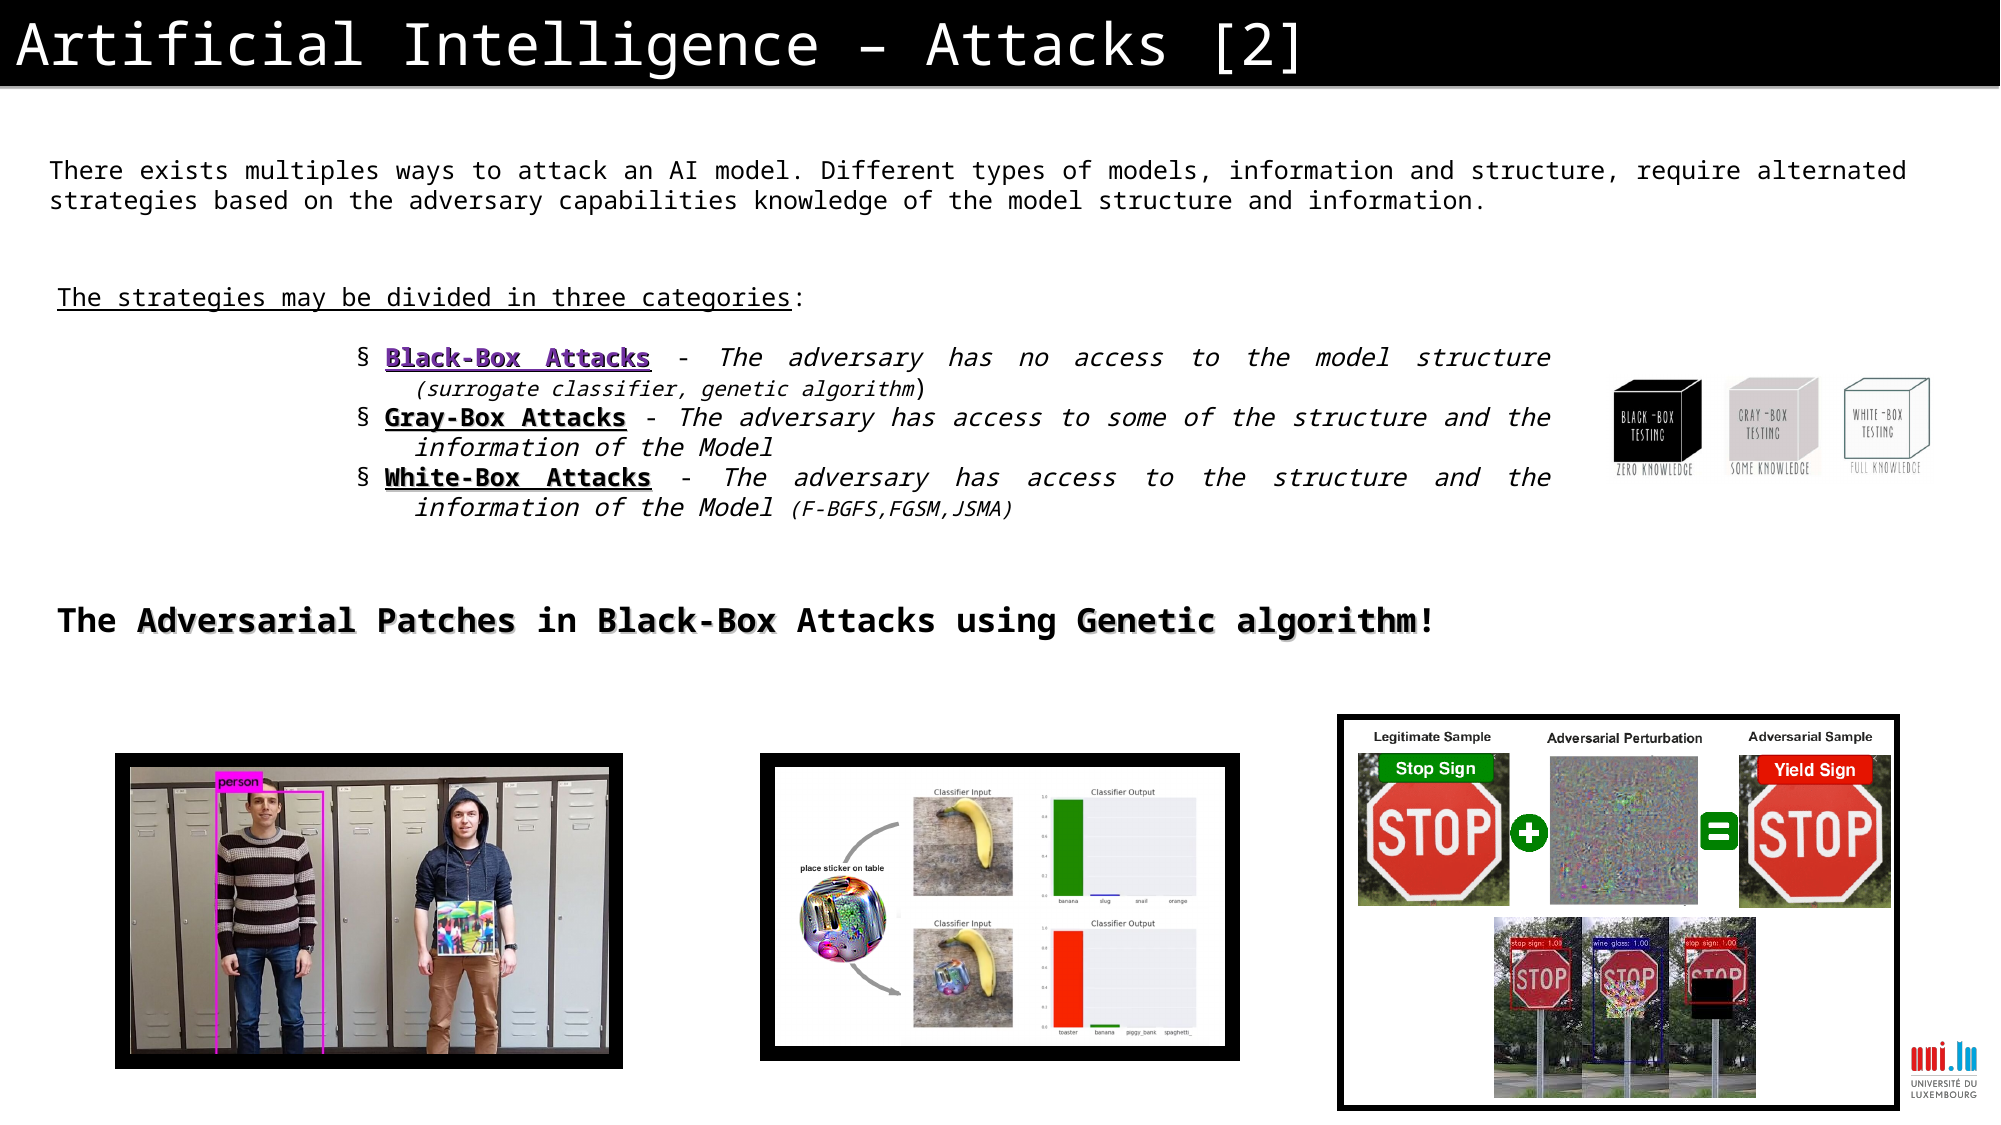

Artificial Intelligence – Attacks [2]
There exists multiples ways to attack an AI model. Different types of models, information and structure, require alternated strategies based on the adversary capabilities knowledge of the model structure and information.
The strategies may be divided in three categories:
Black-Box Attacks - The adversary has no access to the model structure (surrogate classifier, genetic algorithm)
Gray-Box Attacks - The adversary has access to some of the structure and the information of the Model
White-Box Attacks - The adversary has access to the structure and the information of the Model (F-BGFS,FGSM,JSMA)
The Adversarial Patches in Black-Box Attacks using Genetic algorithm!